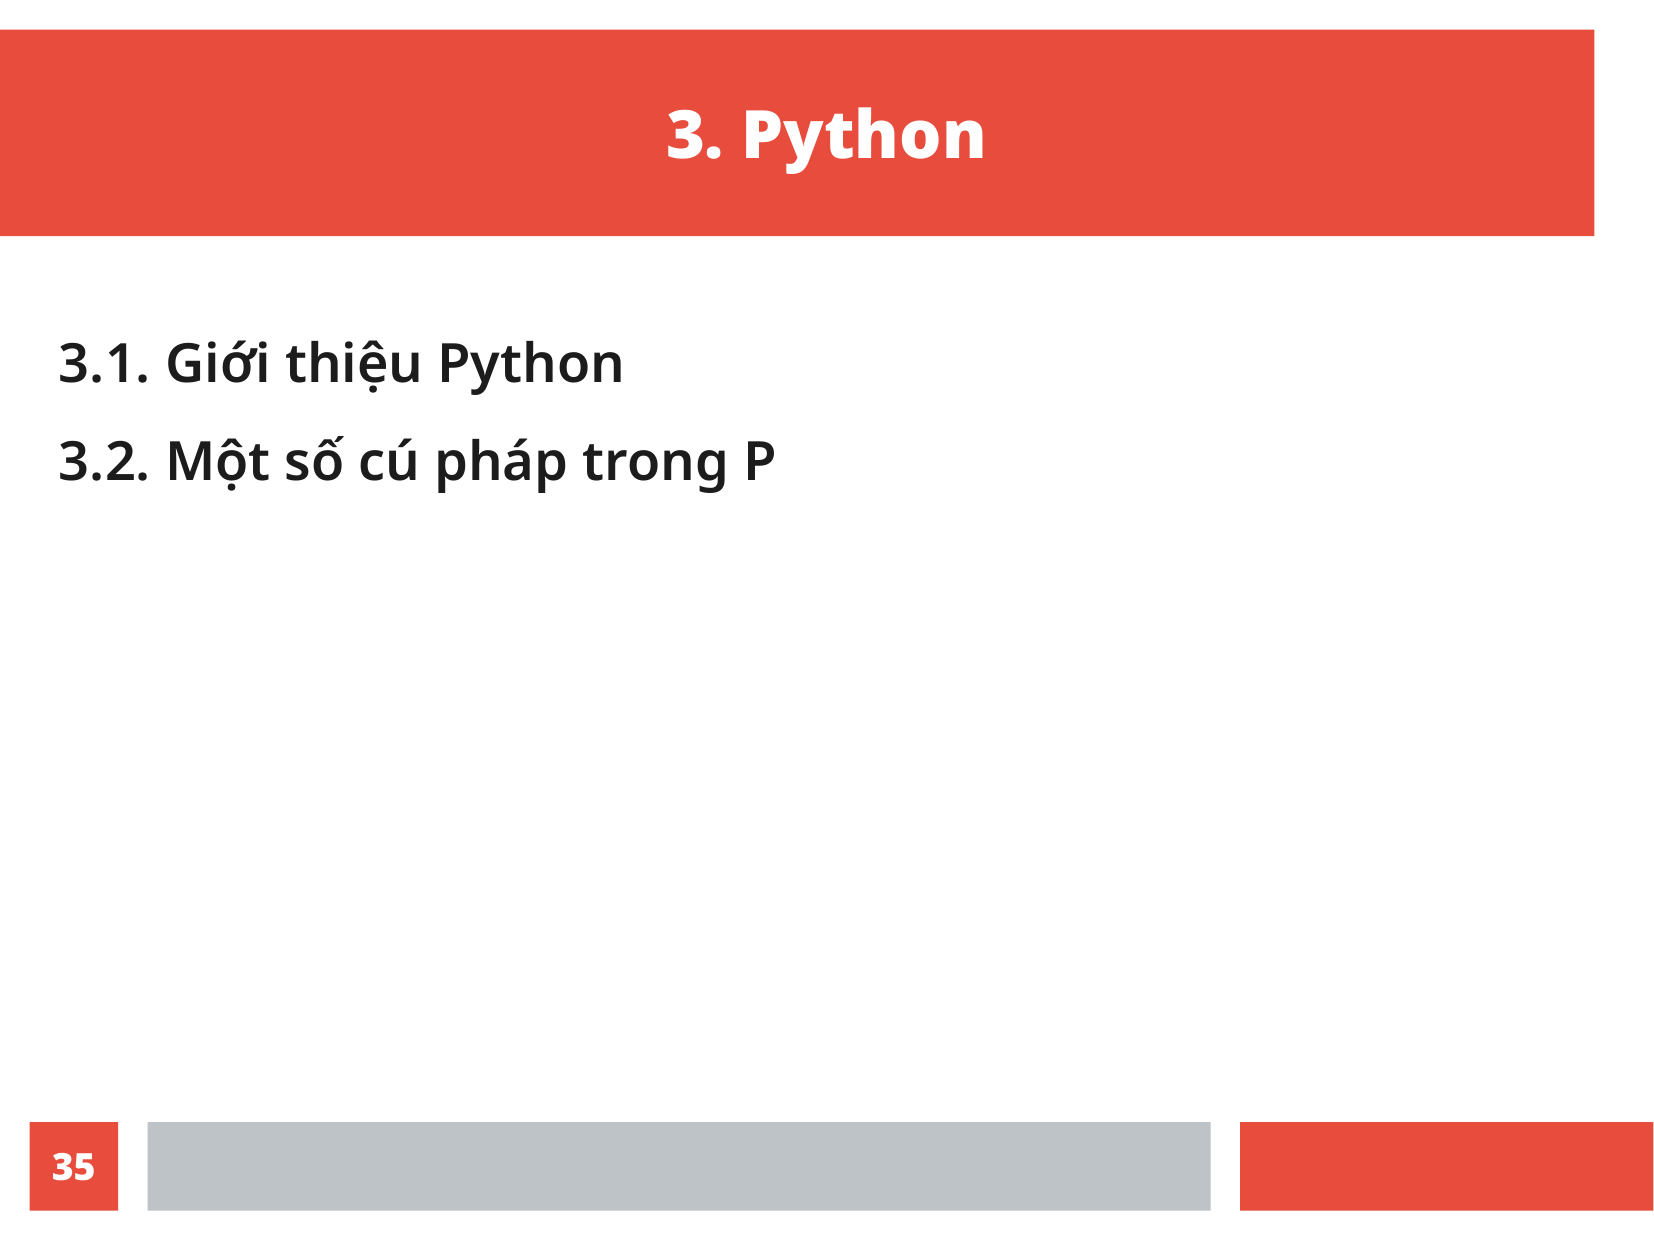

# 3. Python
3.1. Giới thiệu Python
3.2. Một số cú pháp trong P
35